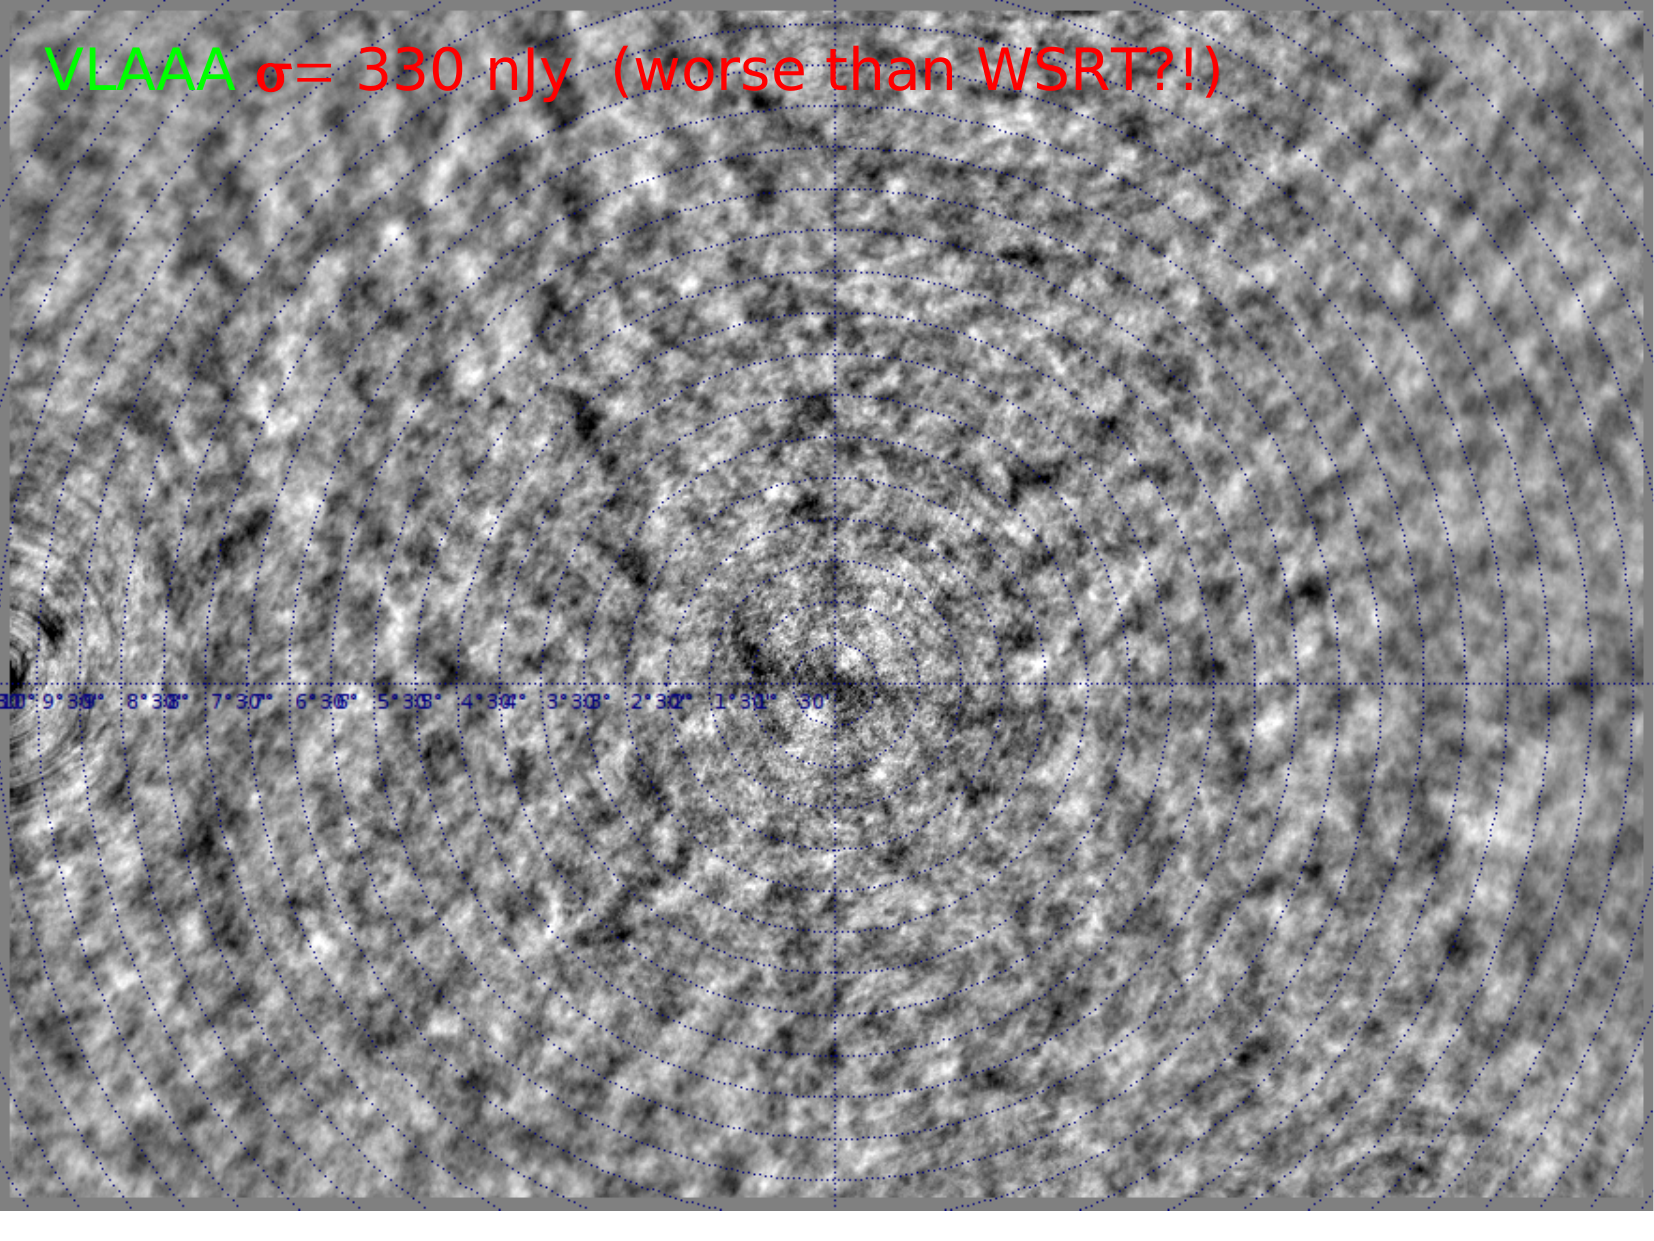

VLAAA = 330 nJy (worse than WSRT?!)
CALIM2010: Ghostbusters